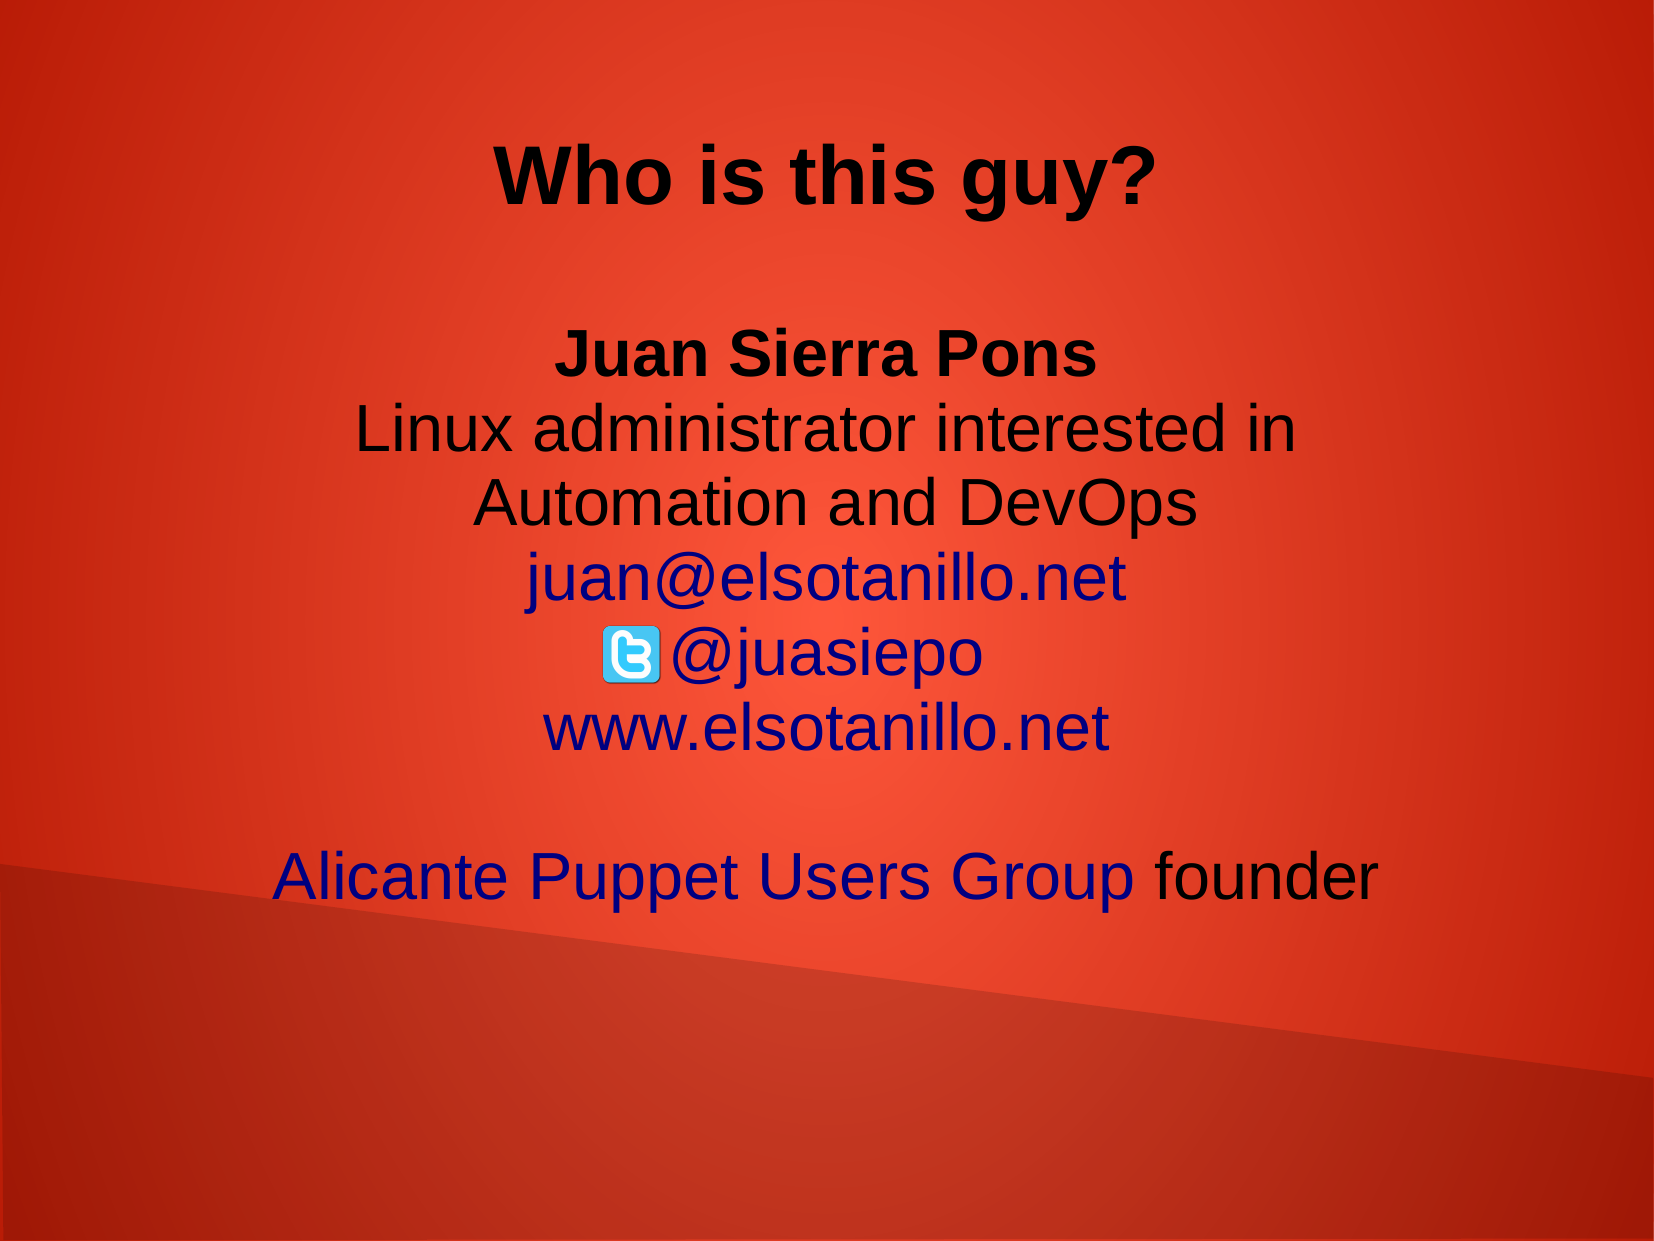

# Who is this guy?
Juan Sierra Pons
Linux administrator interested in
 Automation and DevOps
juan@elsotanillo.net
@juasiepo
www.elsotanillo.net
Alicante Puppet Users Group founder